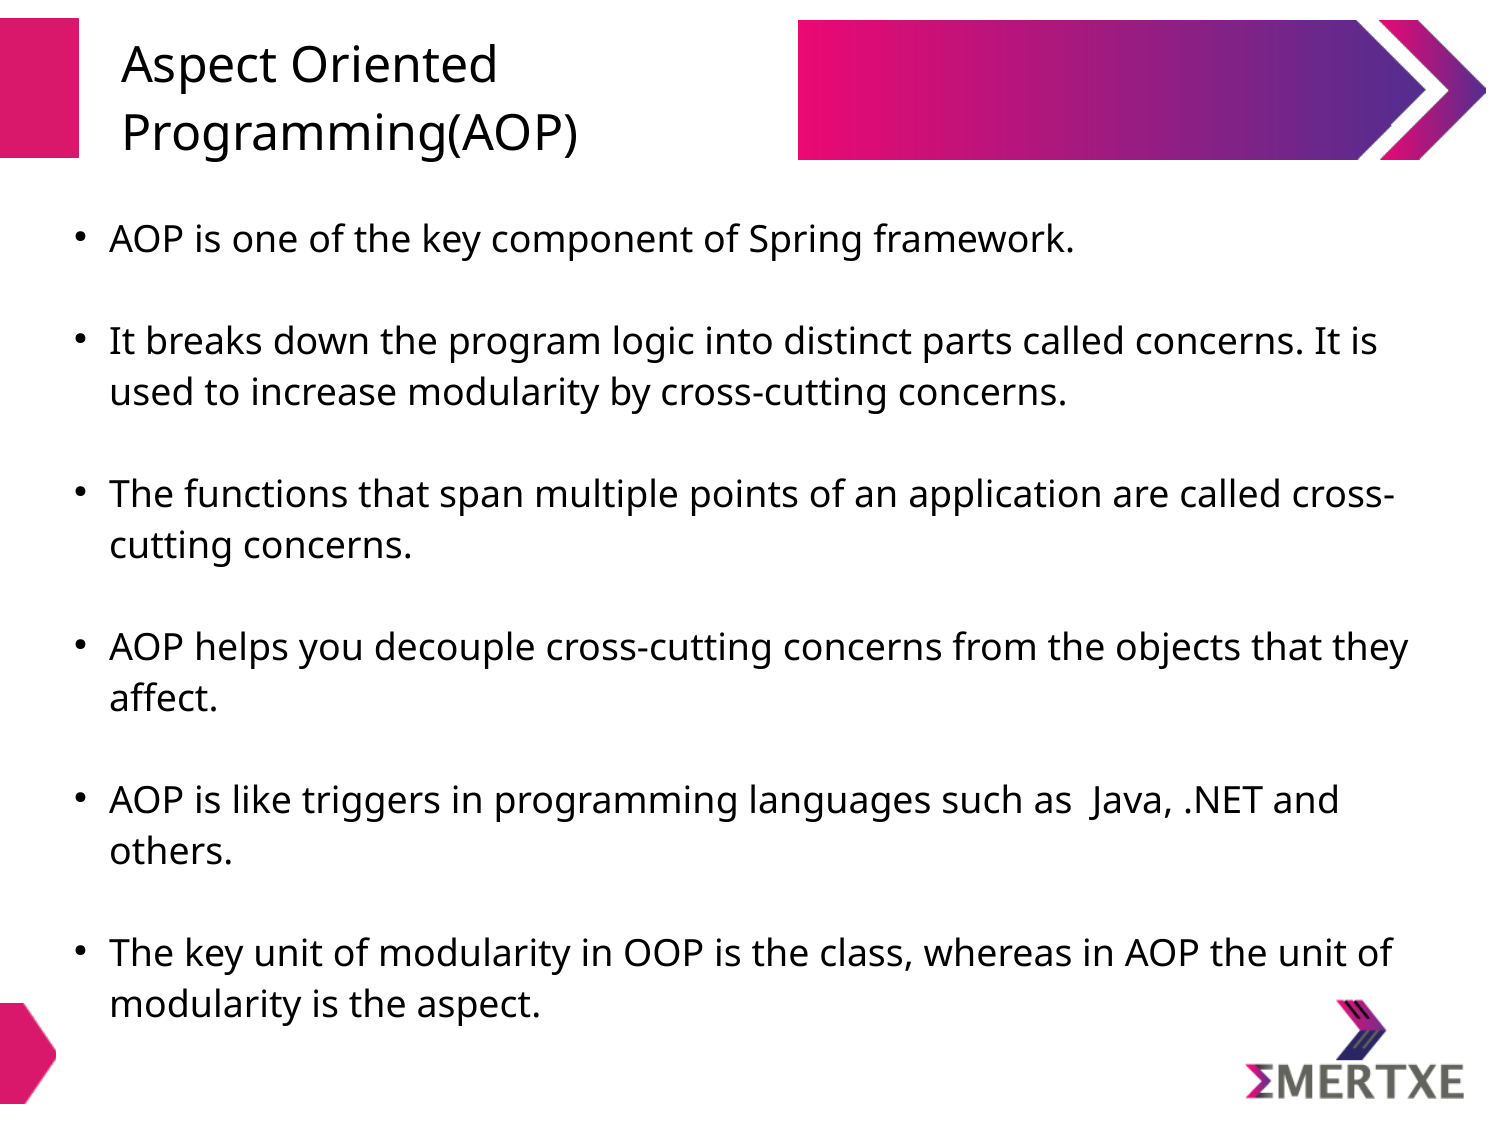

Aspect Oriented Programming(AOP)
AOP is one of the key component of Spring framework.
It breaks down the program logic into distinct parts called concerns. It is used to increase modularity by cross-cutting concerns.
The functions that span multiple points of an application are called cross-cutting concerns.
AOP helps you decouple cross-cutting concerns from the objects that they affect.
AOP is like triggers in programming languages such as Java, .NET and others.
The key unit of modularity in OOP is the class, whereas in AOP the unit of modularity is the aspect.